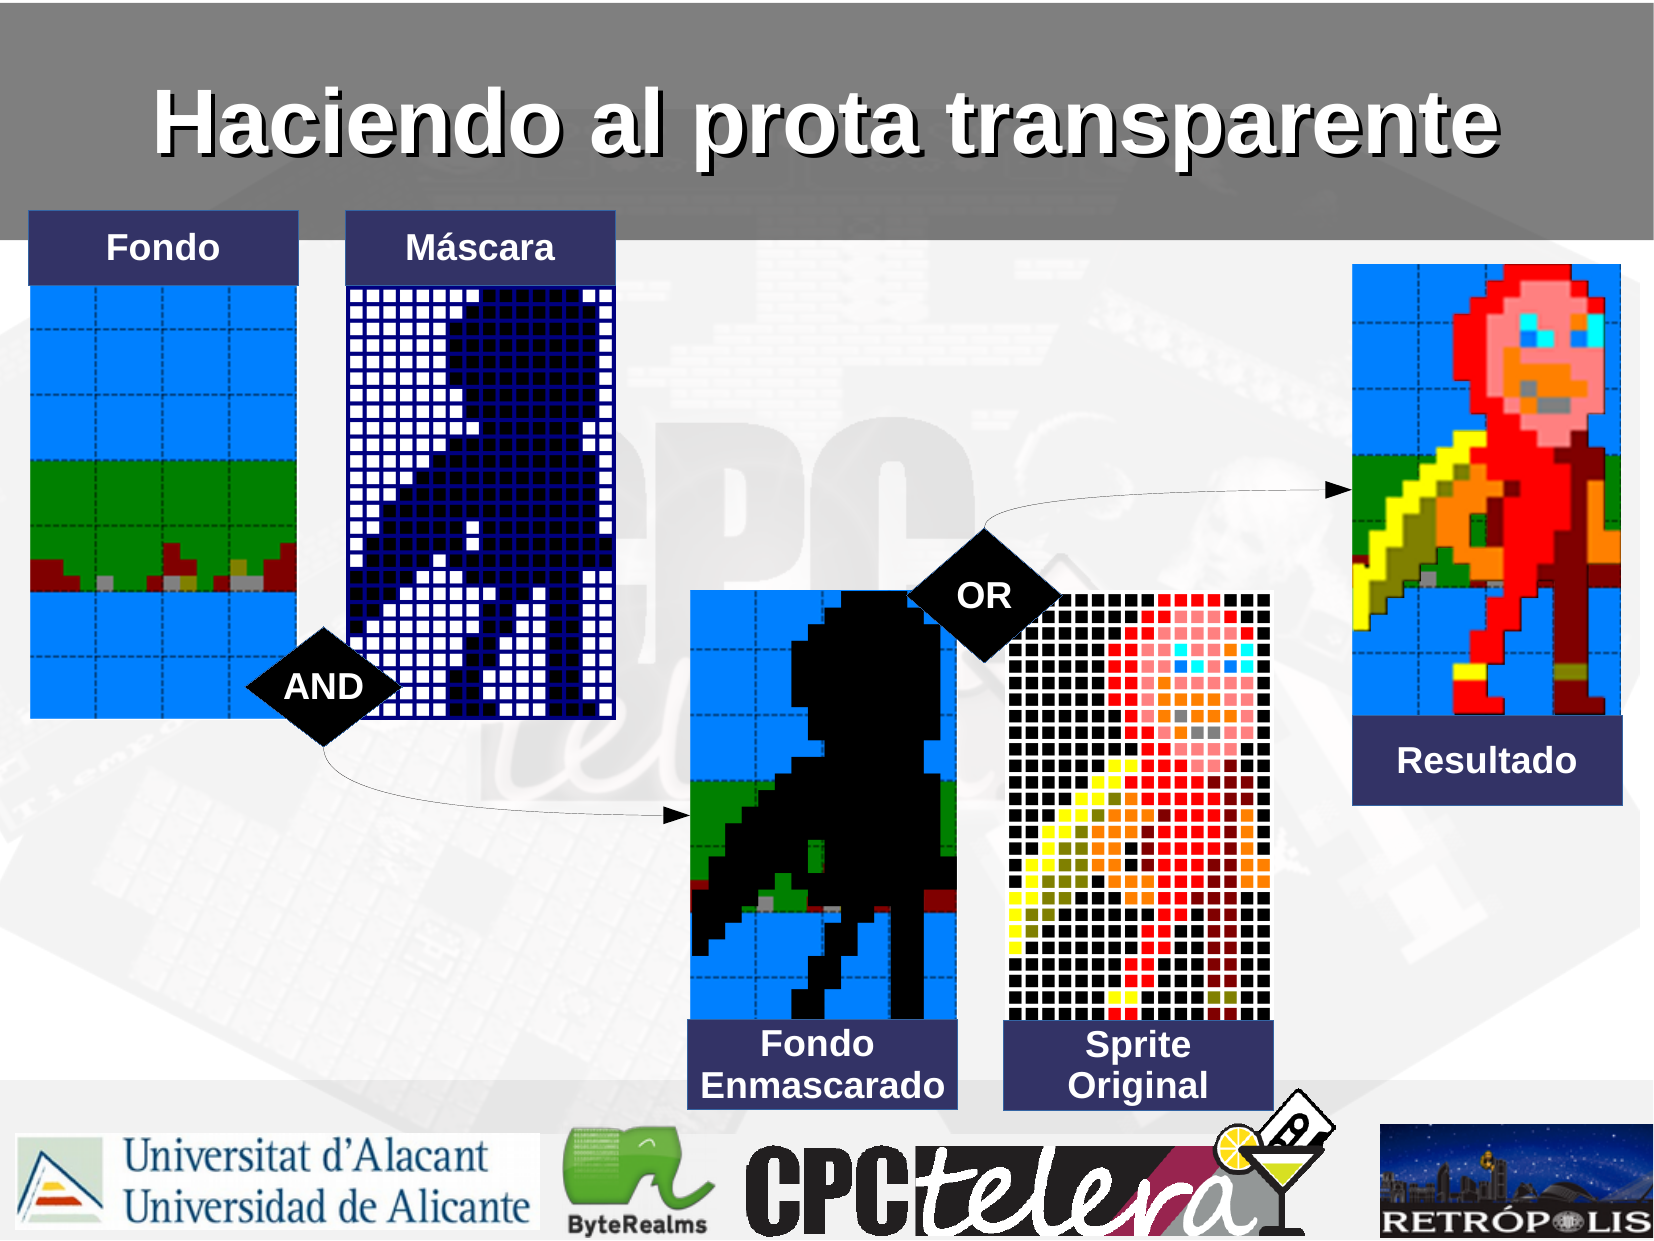

# Haciendo al prota transparente
Fondo
Fondo
Máscara
OR
AND
Resultado
Fondo
Enmascarado
Sprite
Original